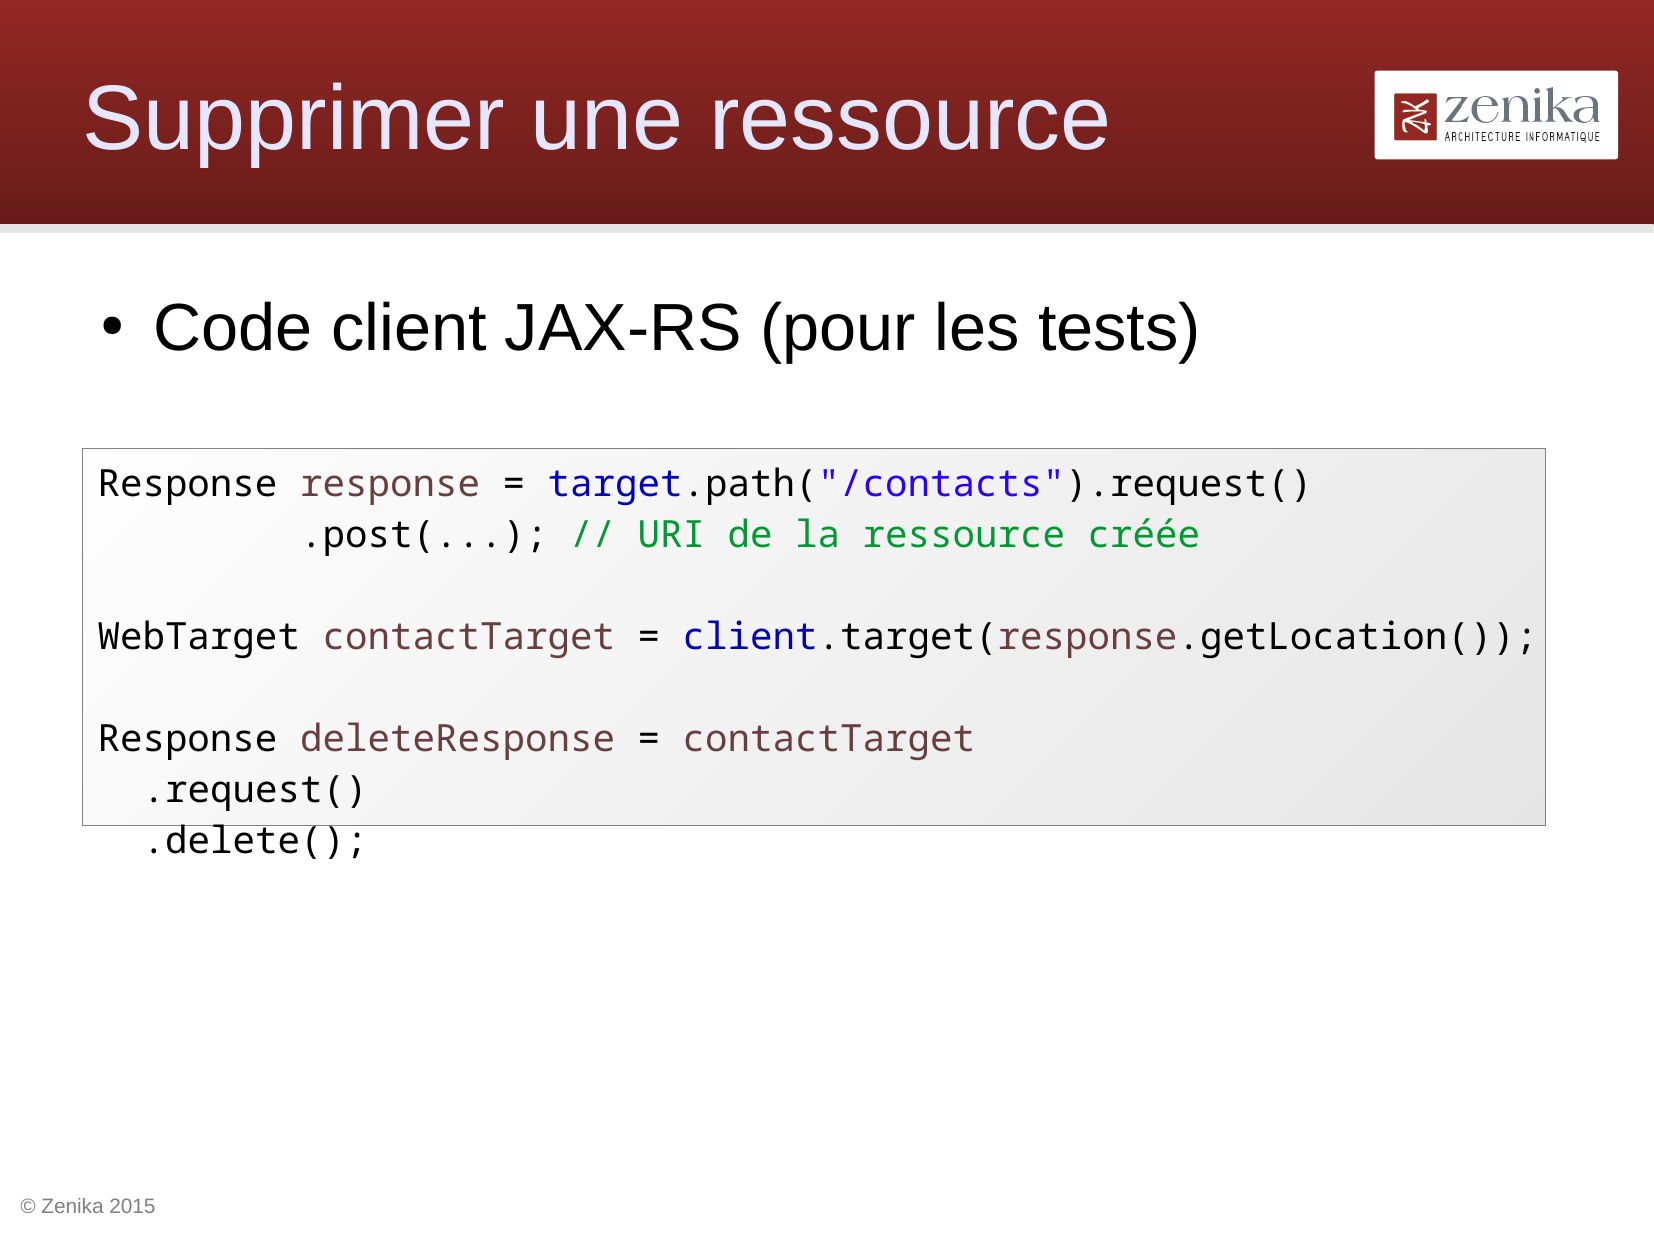

# Supprimer une ressource
Code client JAX-RS (pour les tests)
Response response = target.path("/contacts").request()
 .post(...); // URI de la ressource créée
WebTarget contactTarget = client.target(response.getLocation());
Response deleteResponse = contactTarget
 .request()
 .delete();